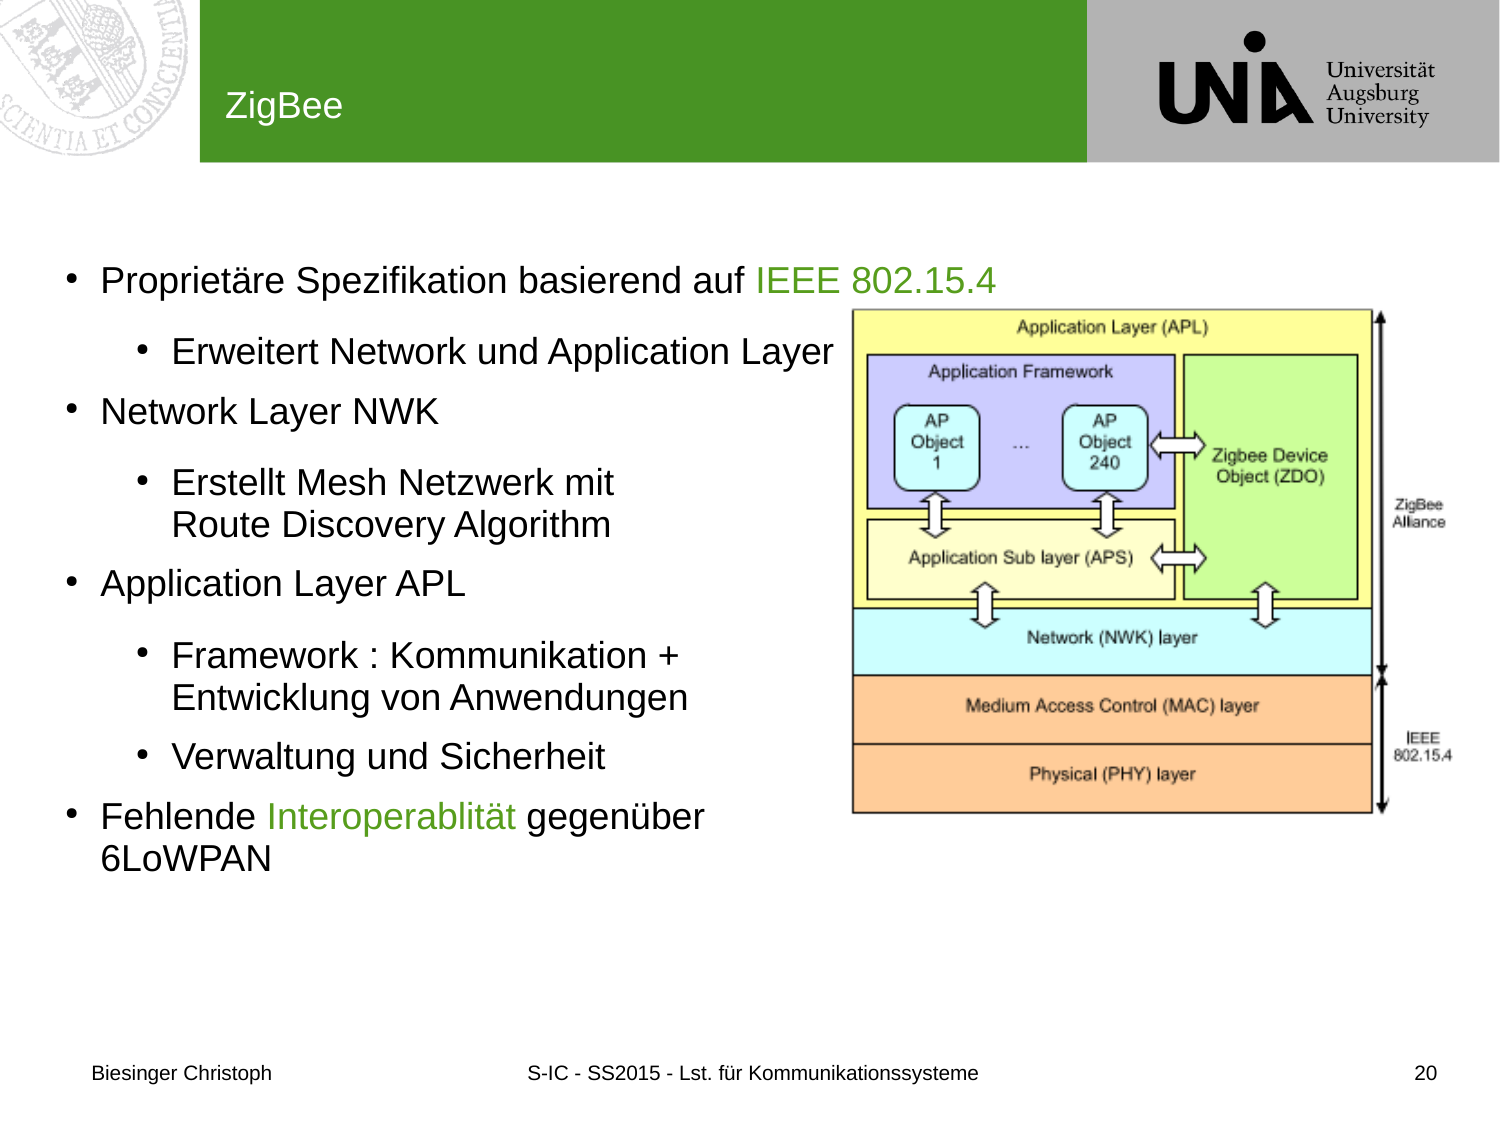

# ZigBee
Proprietäre Spezifikation basierend auf IEEE 802.15.4
Erweitert Network und Application Layer
Network Layer NWK
Erstellt Mesh Netzwerk mit
Route Discovery Algorithm
Application Layer APL
Framework : Kommunikation +
Entwicklung von Anwendungen
Verwaltung und Sicherheit
Fehlende Interoperablität gegenüber
6LoWPAN
Biesinger Christoph
S-IC - SS2015 - Lst. für Kommunikationssysteme